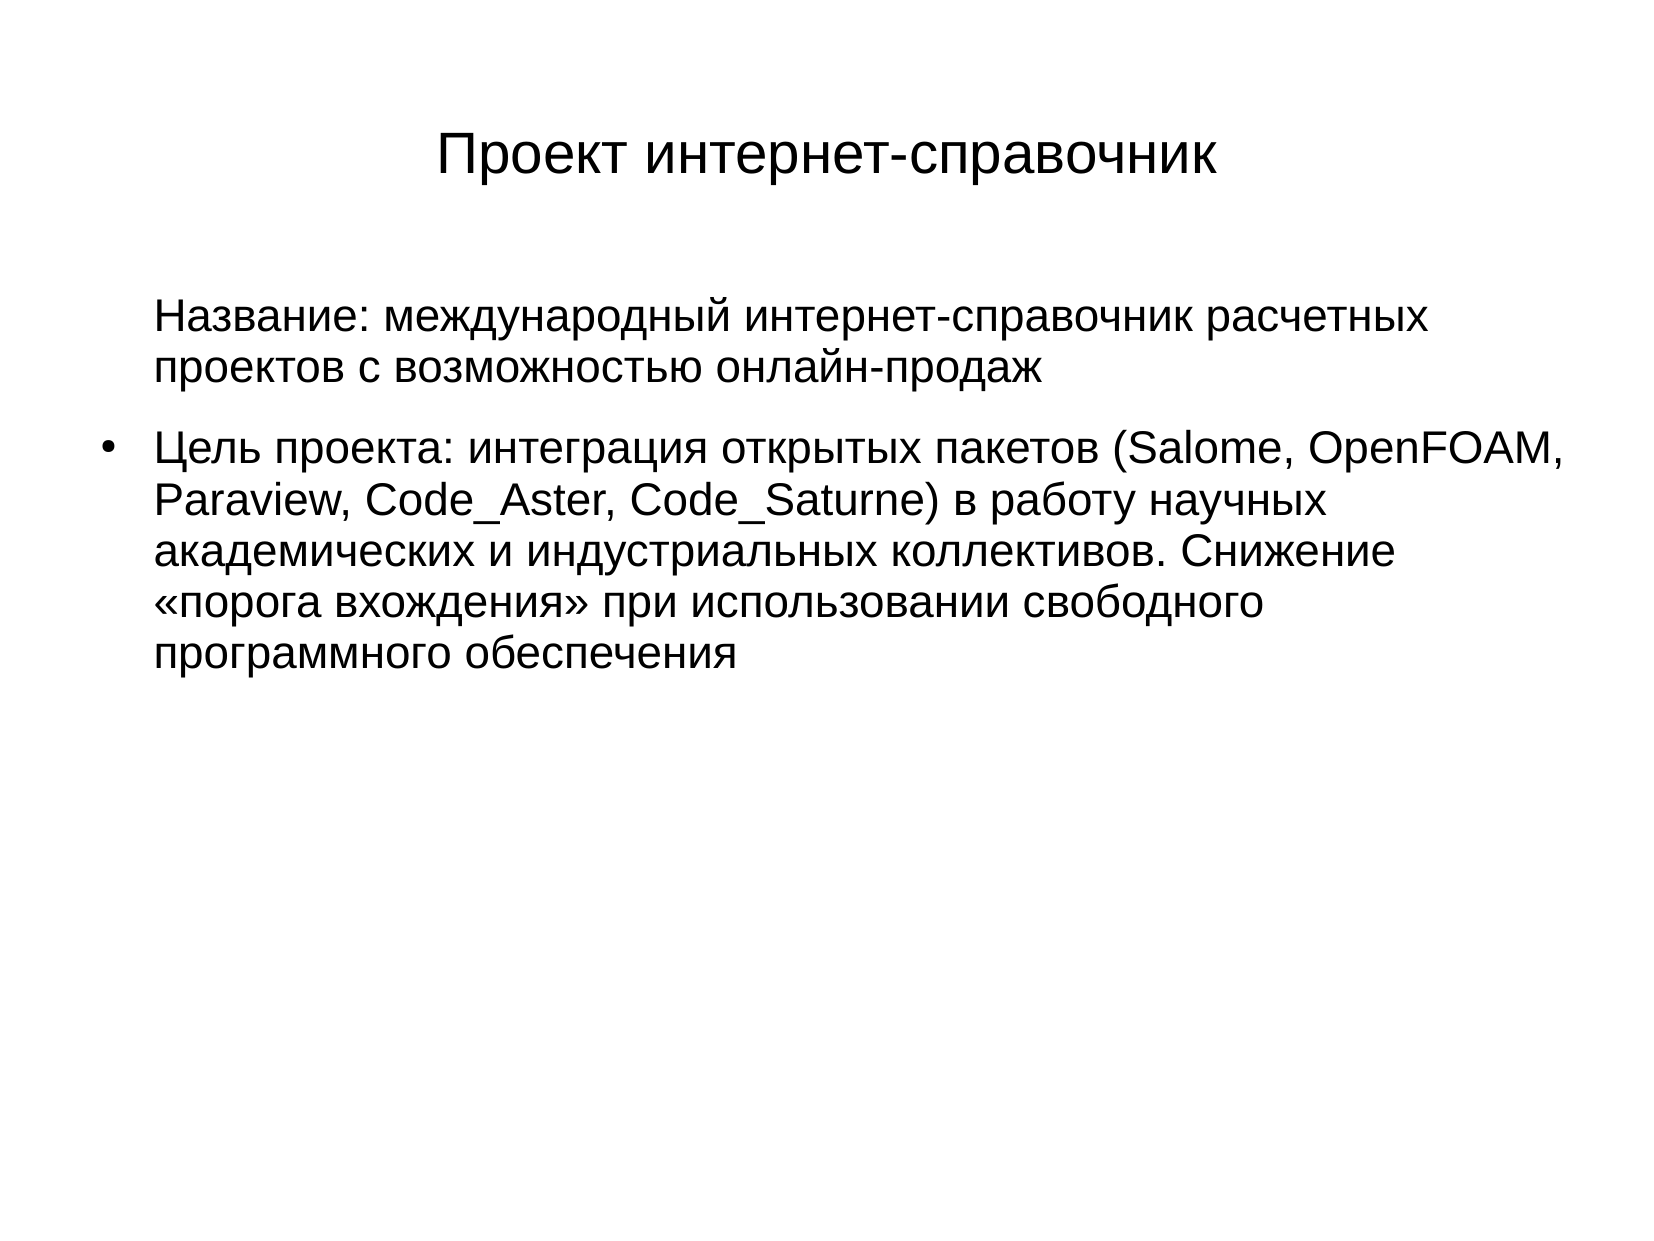

# Проект интернет-справочник
Название: международный интернет-справочник расчетных проектов с возможностью онлайн-продаж
Цель проекта: интеграция открытых пакетов (Salome, OpenFOAM, Paraview, Code_Aster, Code_Saturne) в работу научных академических и индустриальных коллективов. Снижение «порога вхождения» при использовании свободного программного обеспечения